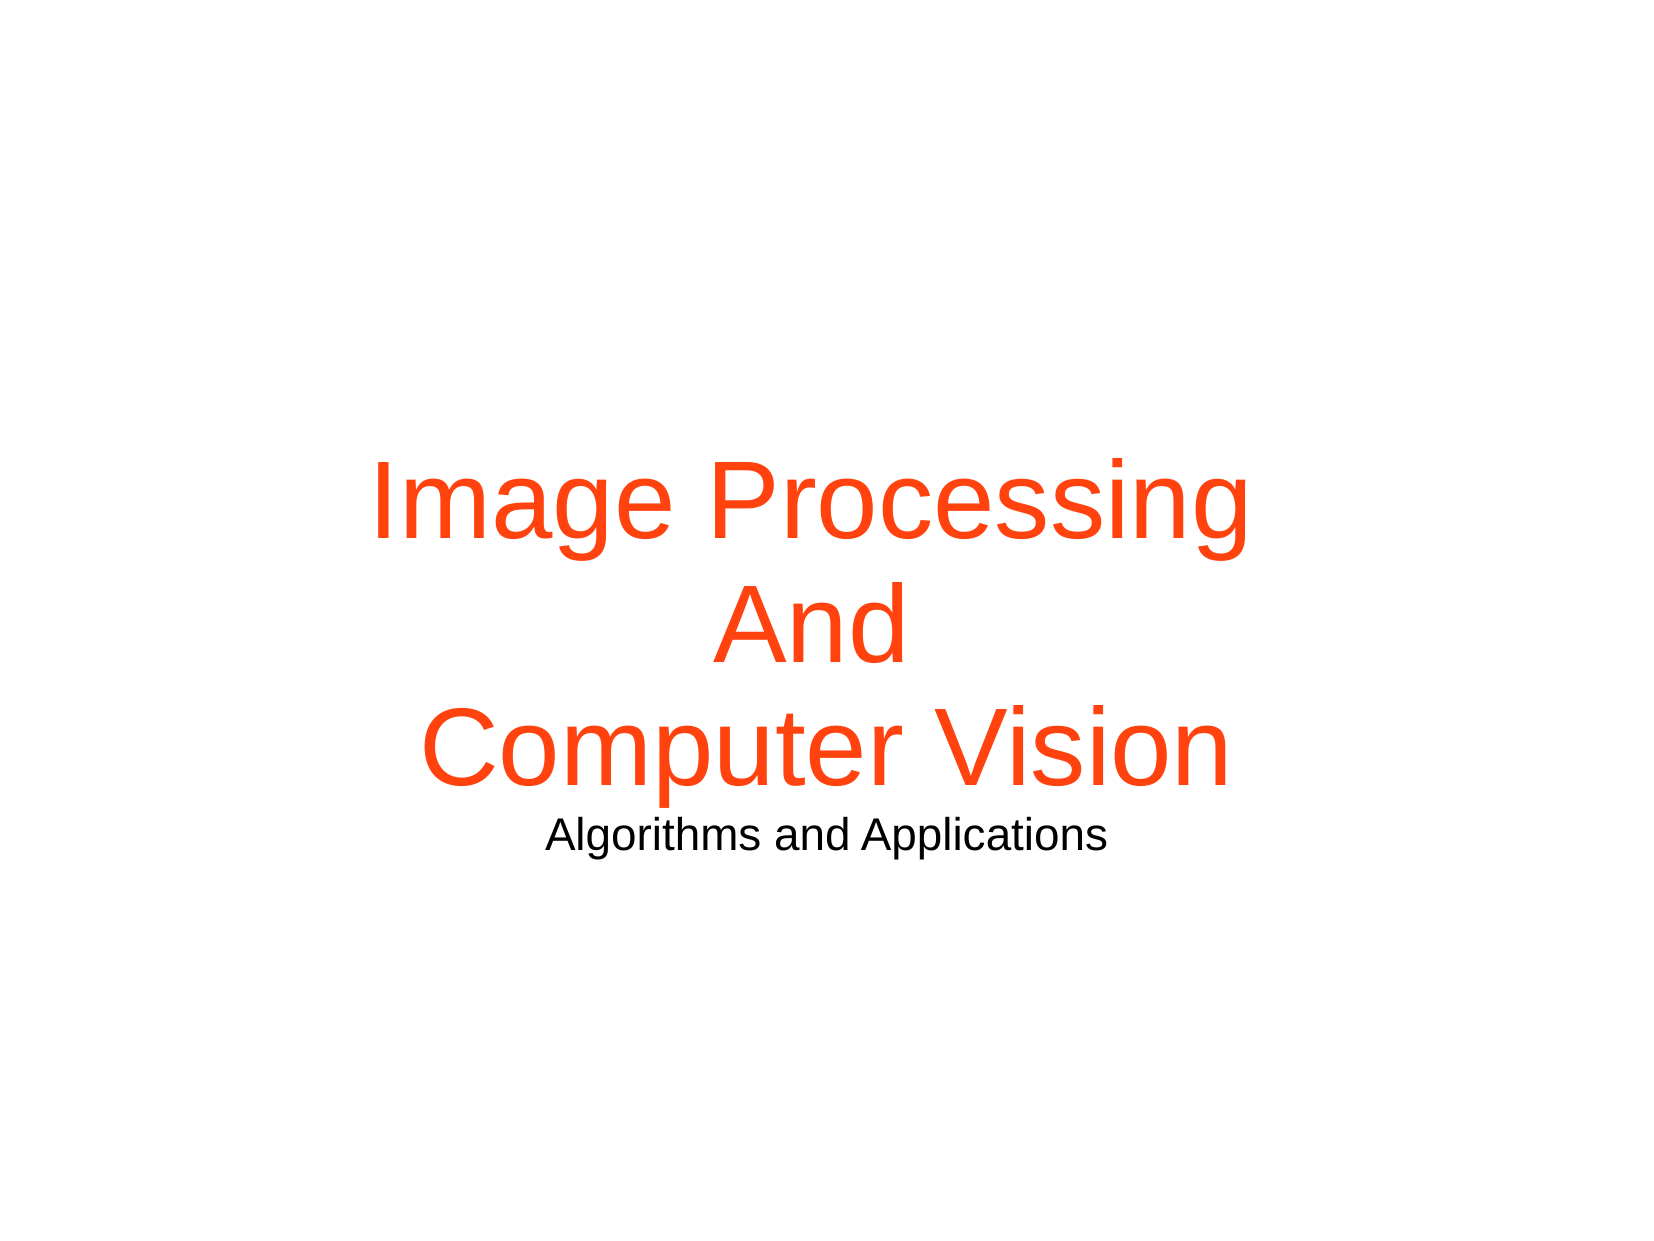

# Image Processing
And
Computer Vision
Algorithms and Applications